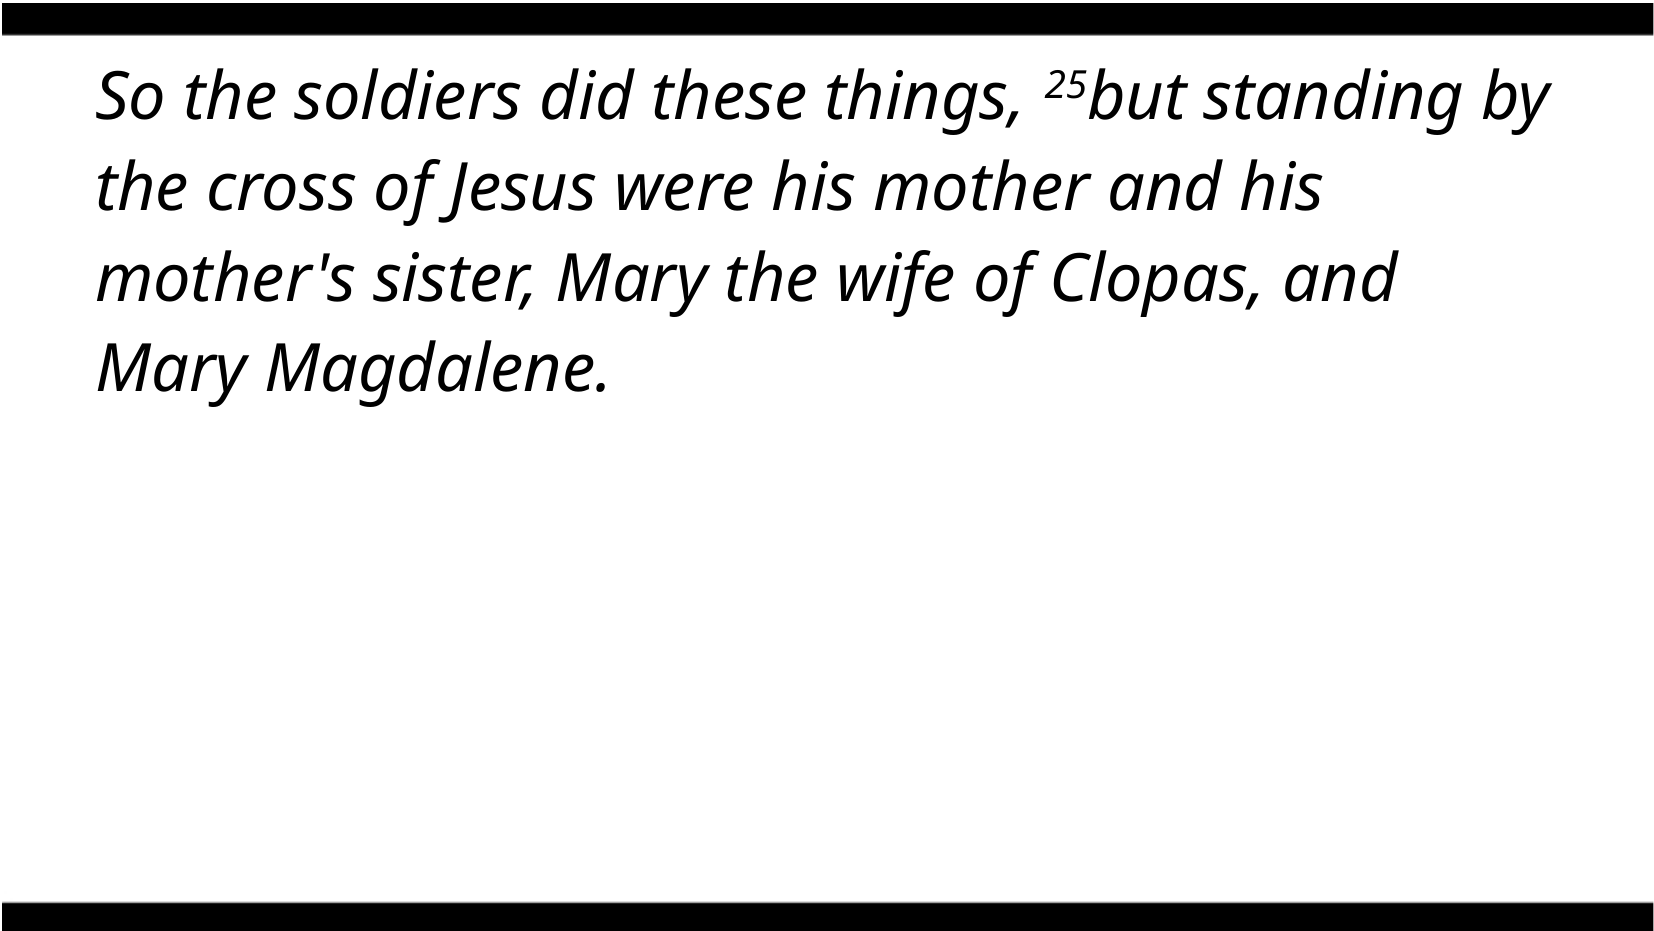

So the soldiers did these things, 25but standing by the cross of Jesus were his mother and his mother's sister, Mary the wife of Clopas, and Mary Magdalene.